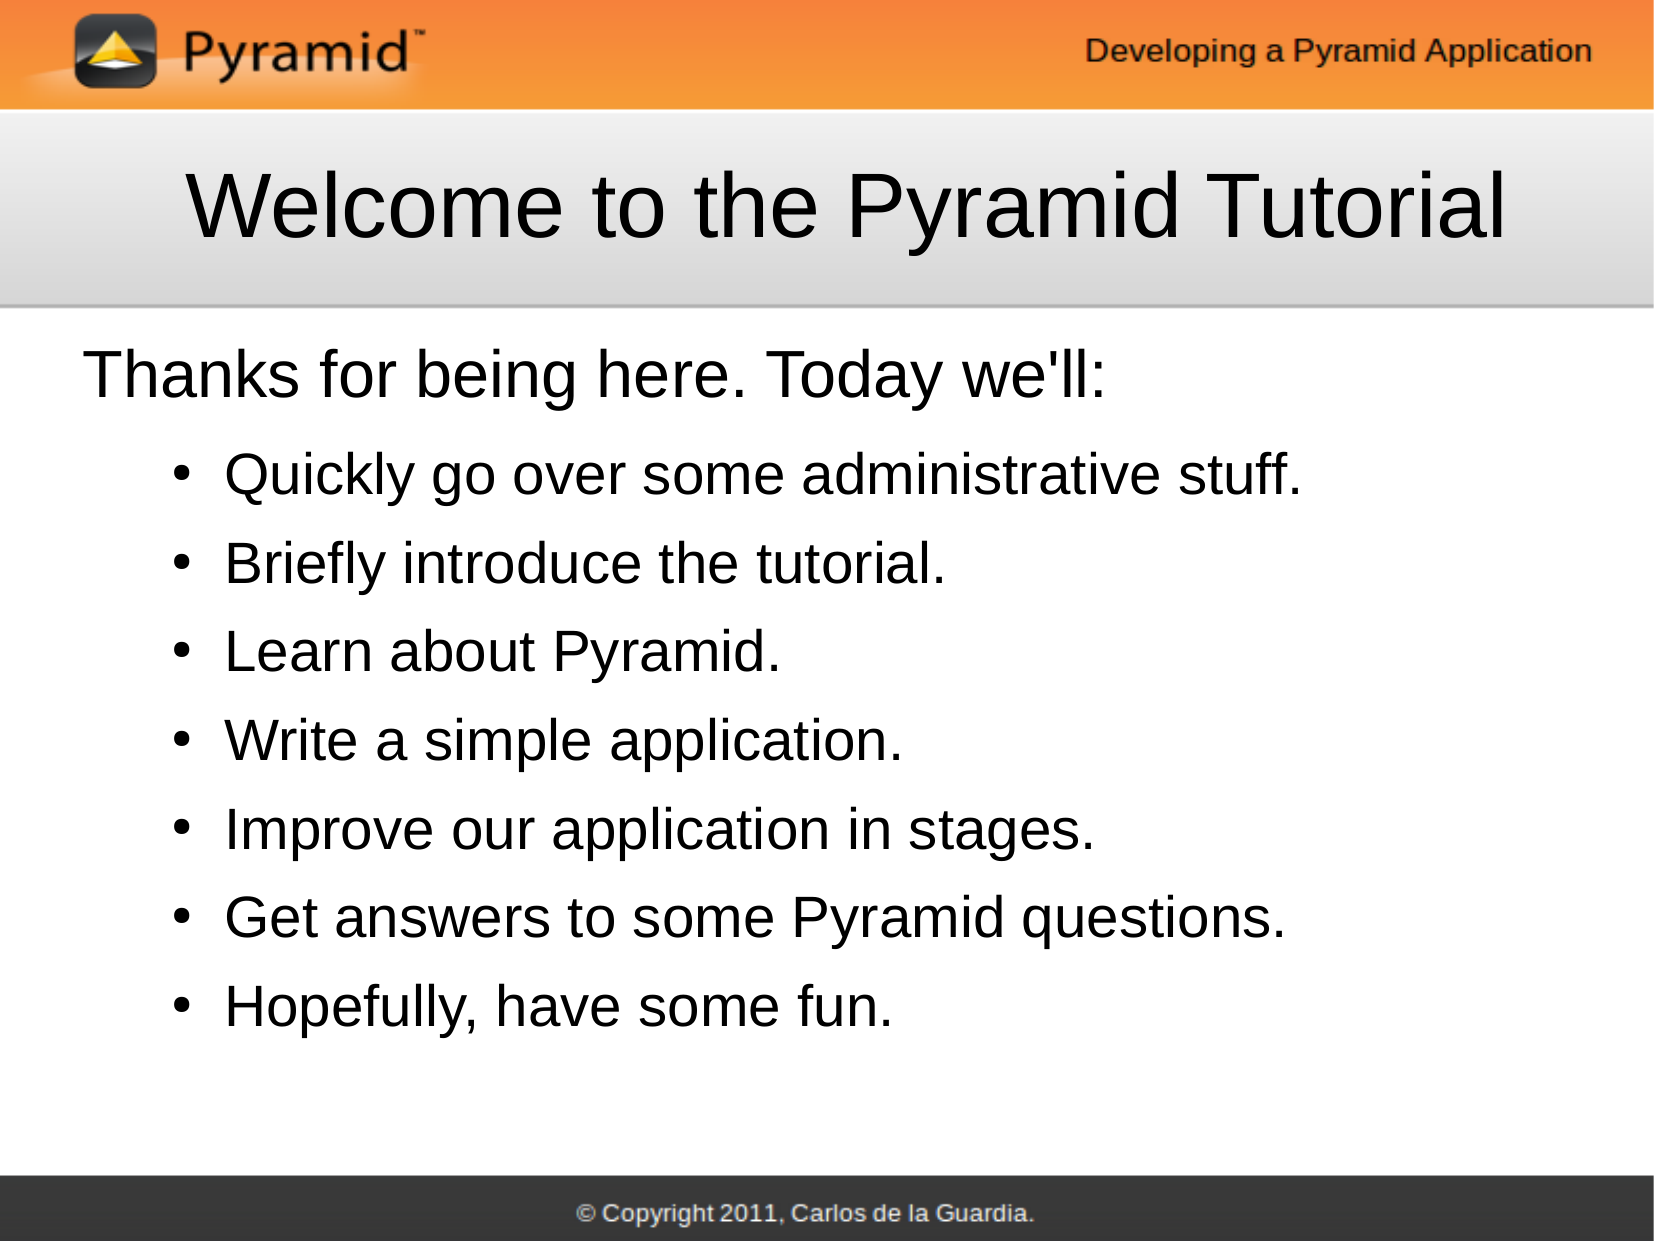

# Welcome to the Pyramid Tutorial
Thanks for being here. Today we'll:
Quickly go over some administrative stuff.
Briefly introduce the tutorial.
Learn about Pyramid.
Write a simple application.
Improve our application in stages.
Get answers to some Pyramid questions.
Hopefully, have some fun.